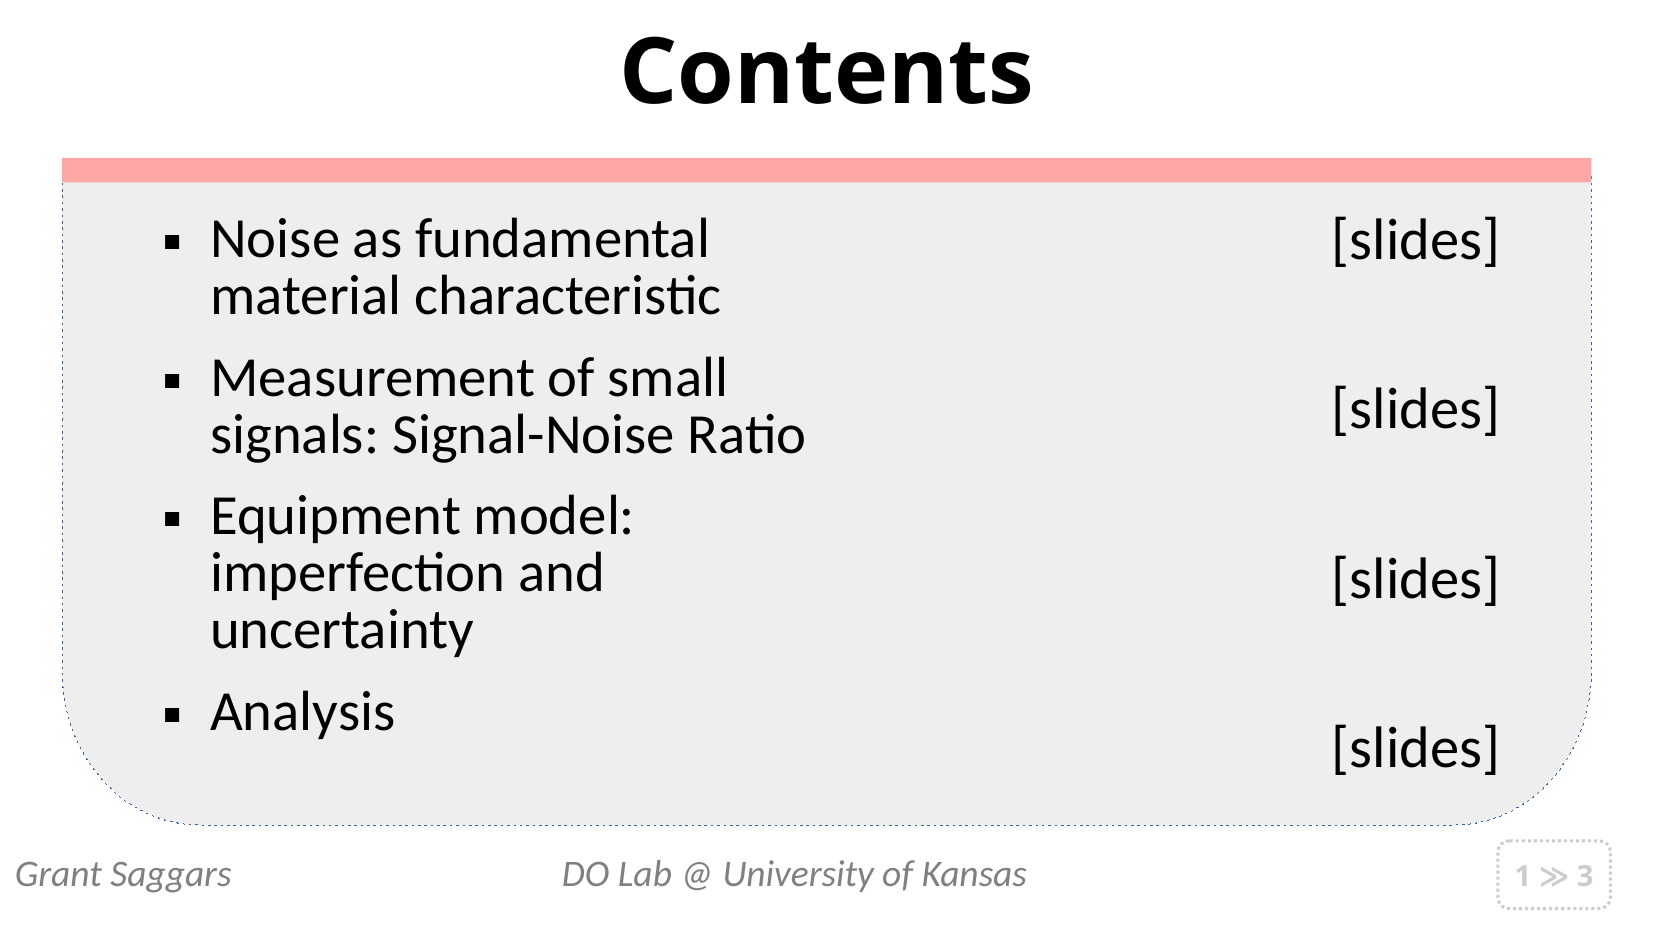

Contents
# Noise as fundamental material characteristic
Measurement of small signals: Signal-Noise Ratio
Equipment model: imperfection and uncertainty
Analysis
[slides]
[slides]
[slides]
[slides]